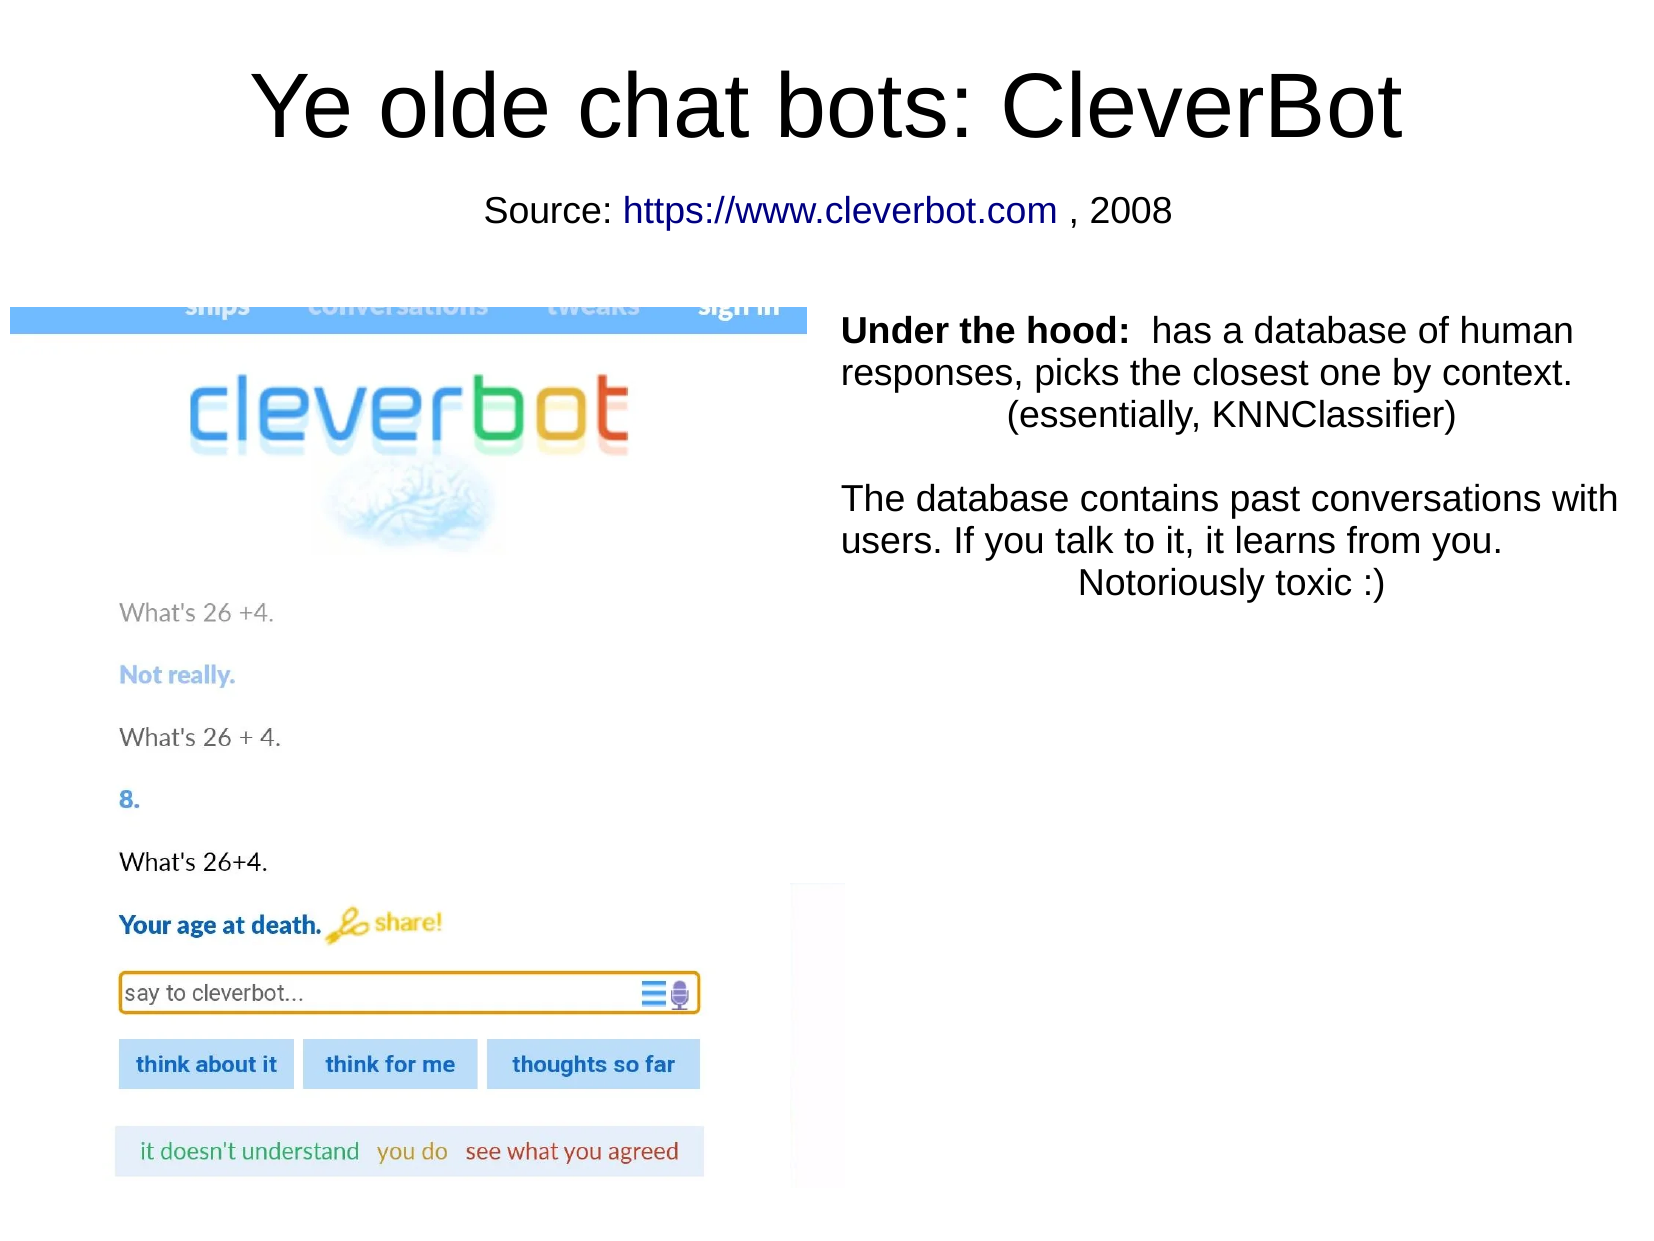

# Ye olde chat bots: CleverBot
Source: https://www.cleverbot.com , 2008
Under the hood: has a database of human responses, picks the closest one by context.
(essentially, KNNClassifier)
The database contains past conversations with users. If you talk to it, it learns from you.
Notoriously toxic :)
As usual, there were many others chat bots with similar design in early 2000s/2010s
Below: Tay, a conversation system by Microsoft engineers, ruined by Twitter